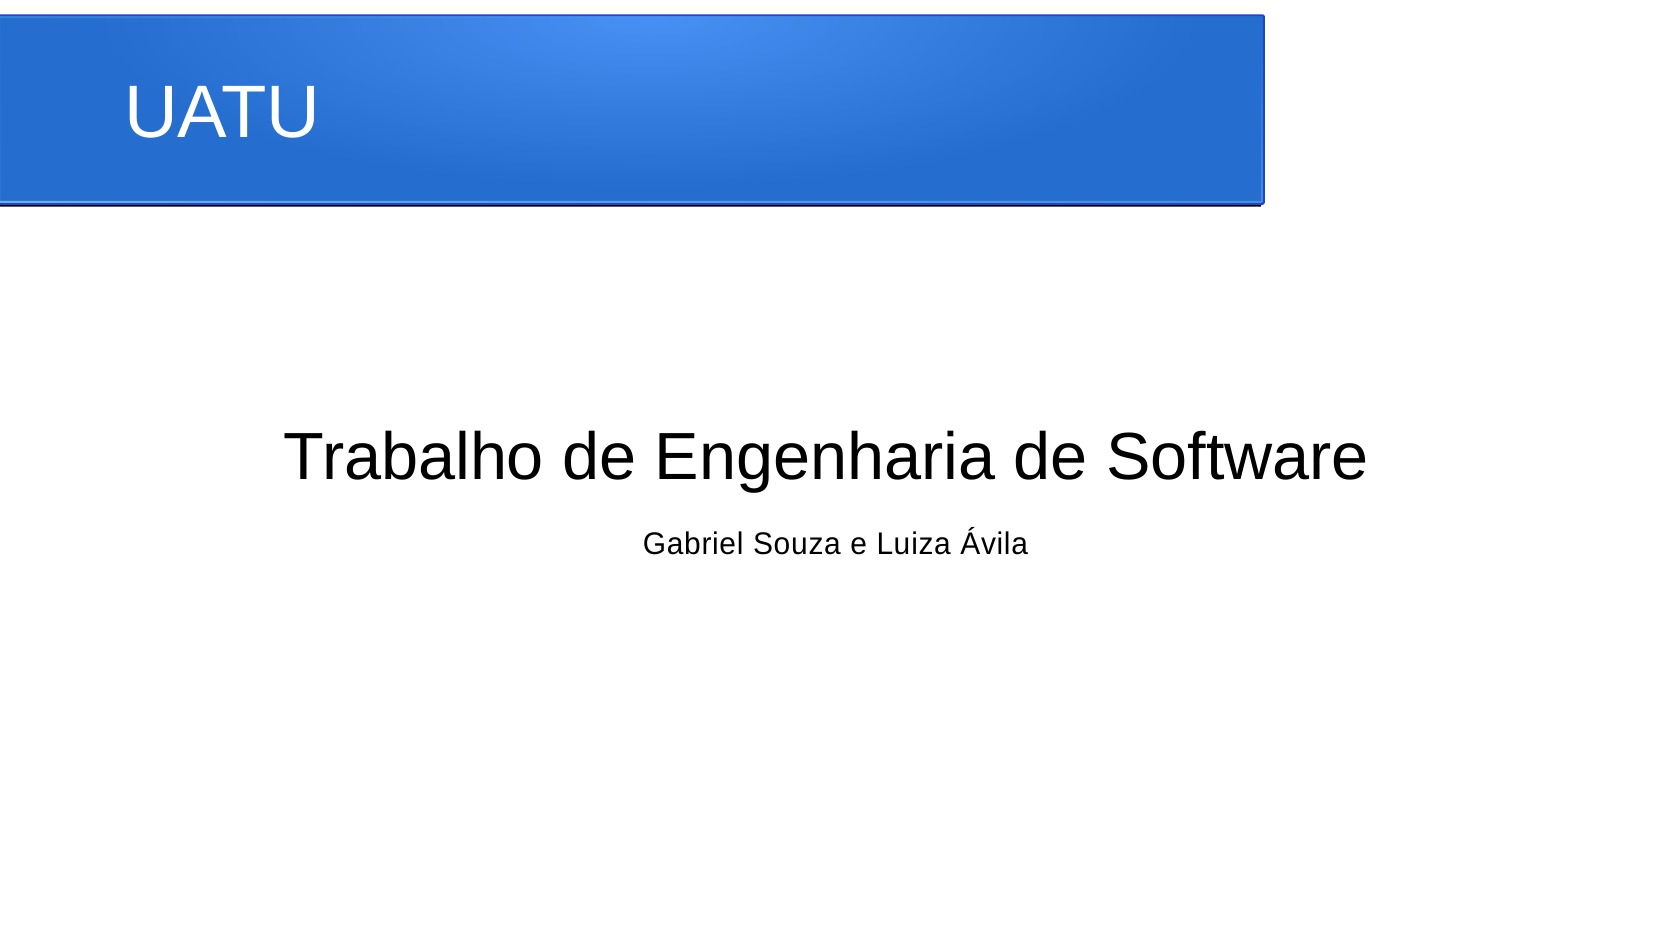

# UATU
Trabalho de Engenharia de Software
 Gabriel Souza e Luiza Ávila